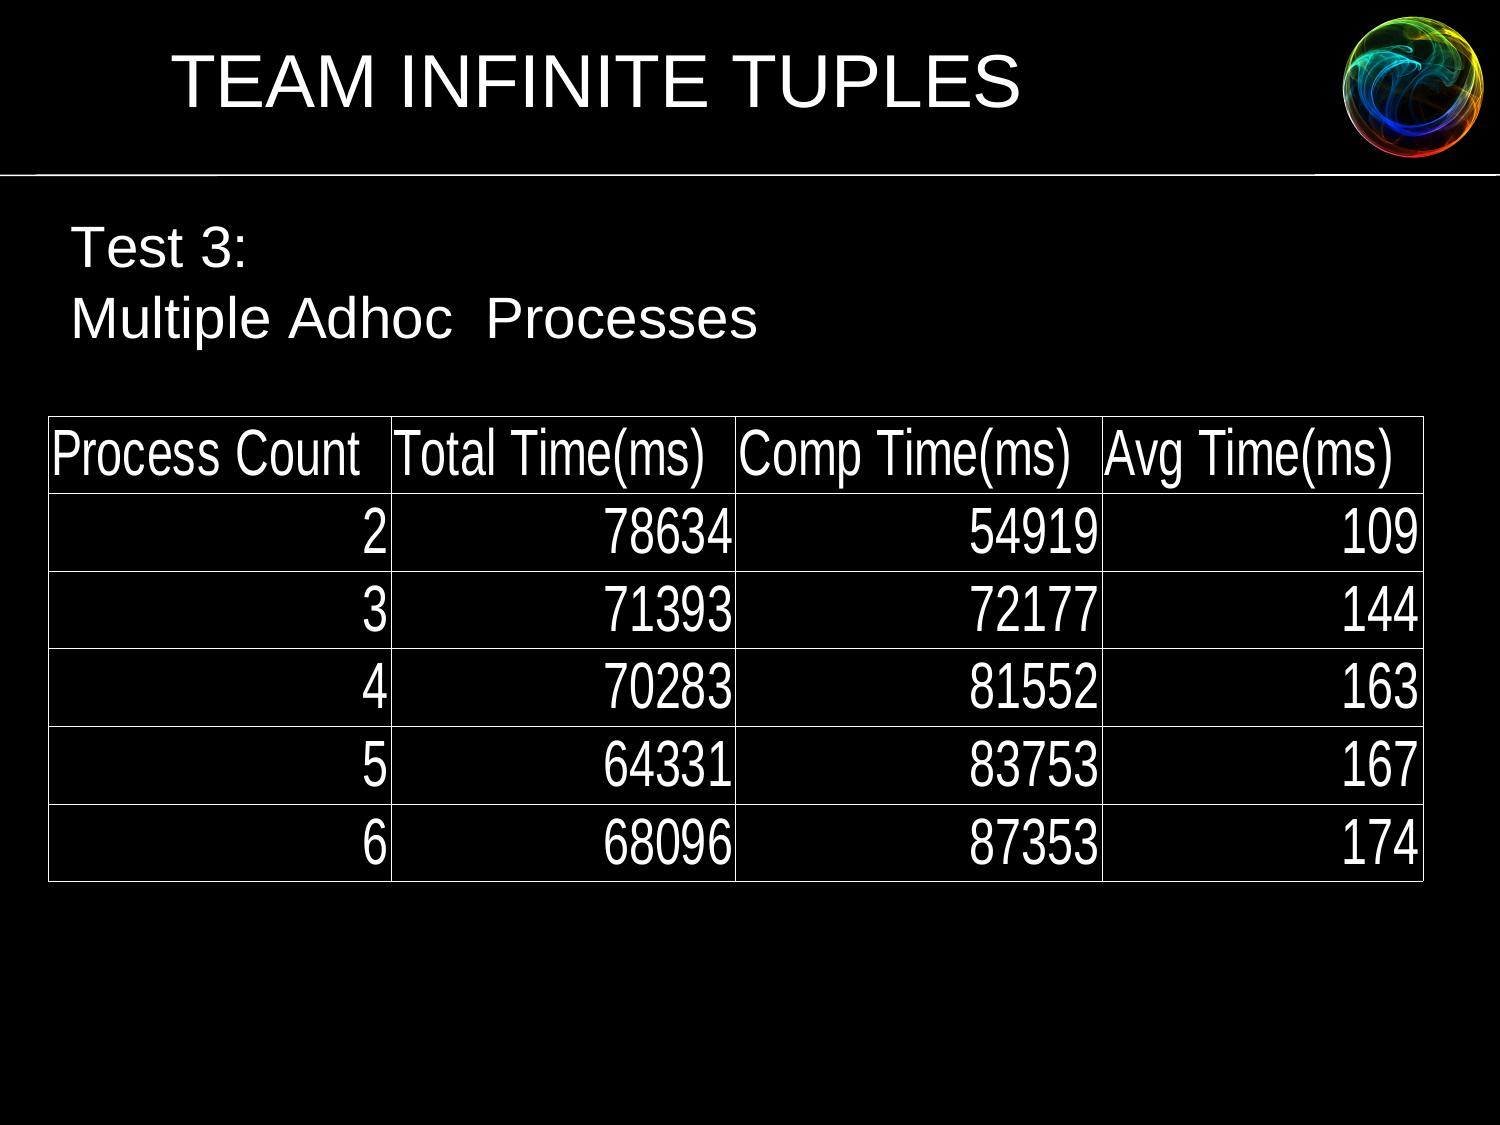

TEAM INFINITE TUPLES
Test 3:
Multiple Adhoc Processes